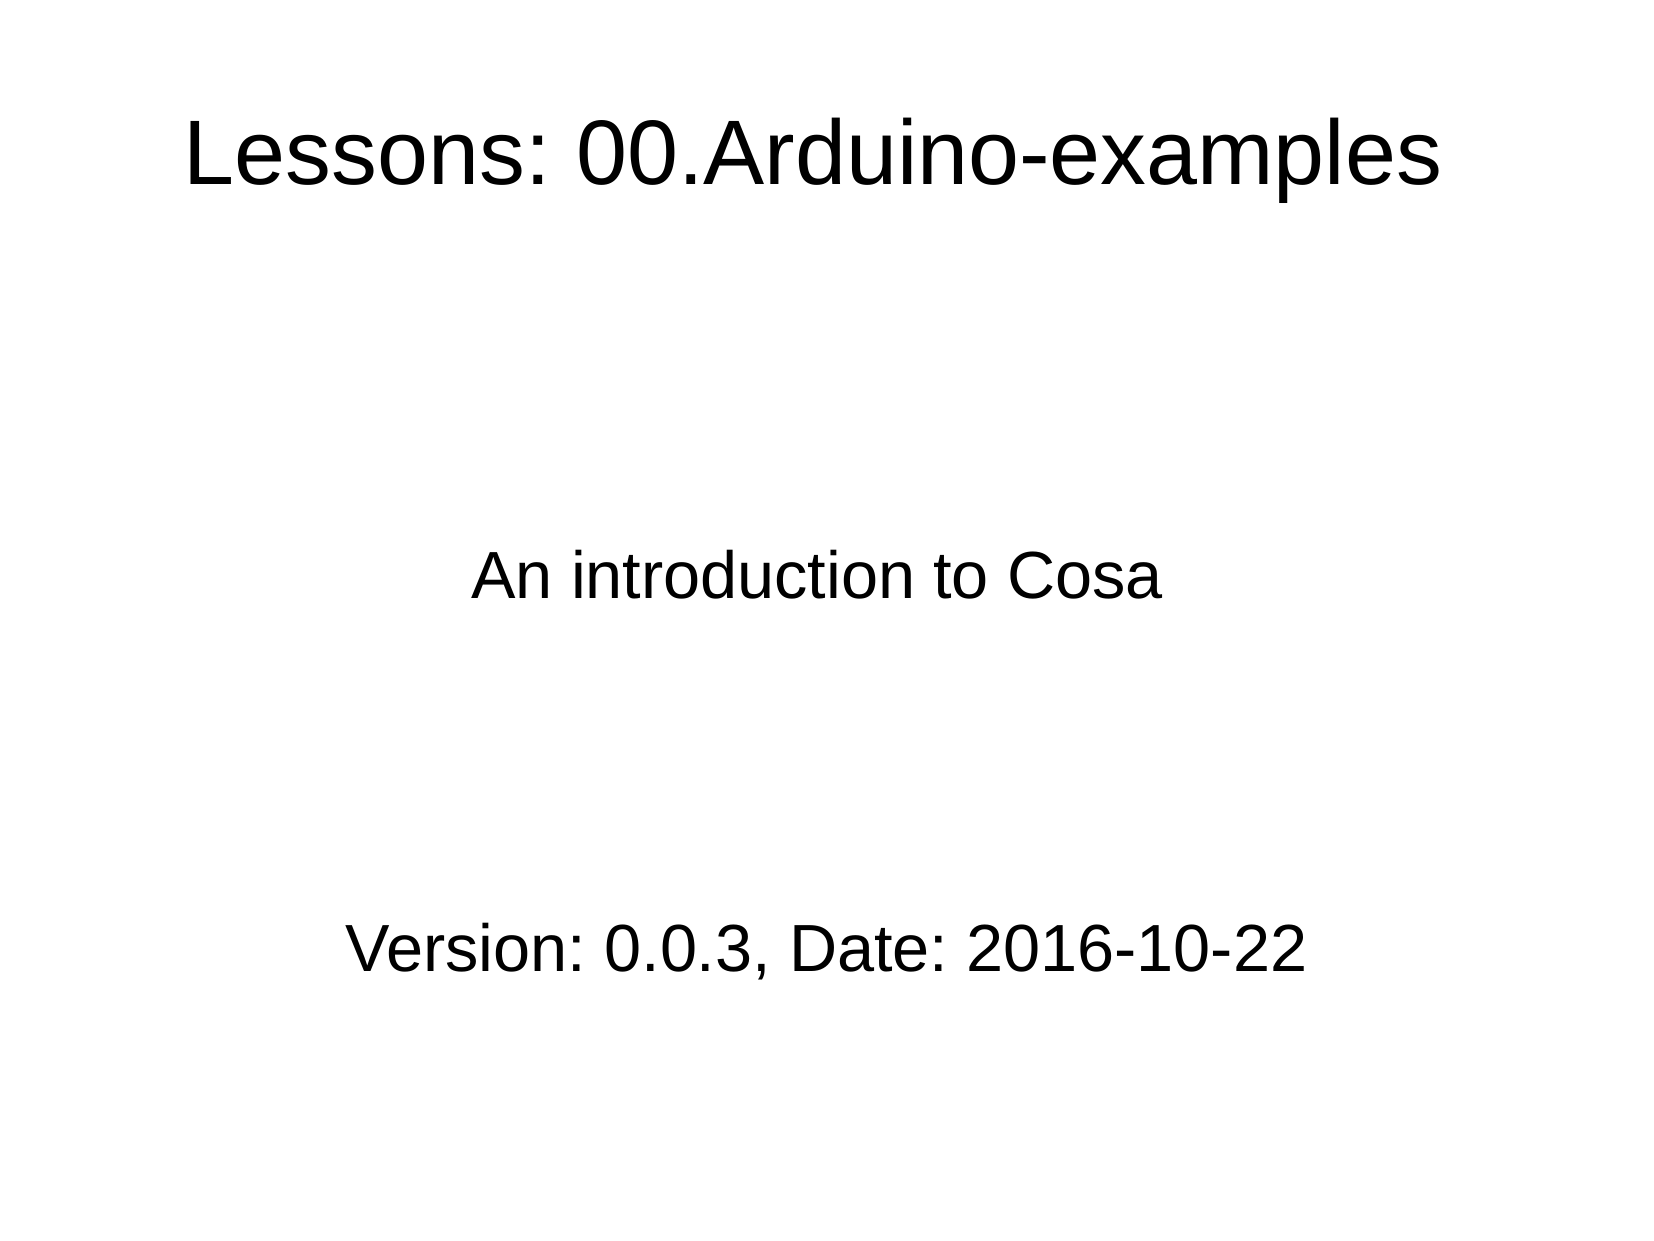

# Lessons: 00.Arduino-examples
An introduction to Cosa
Version: 0.0.3, Date: 2016-10-22